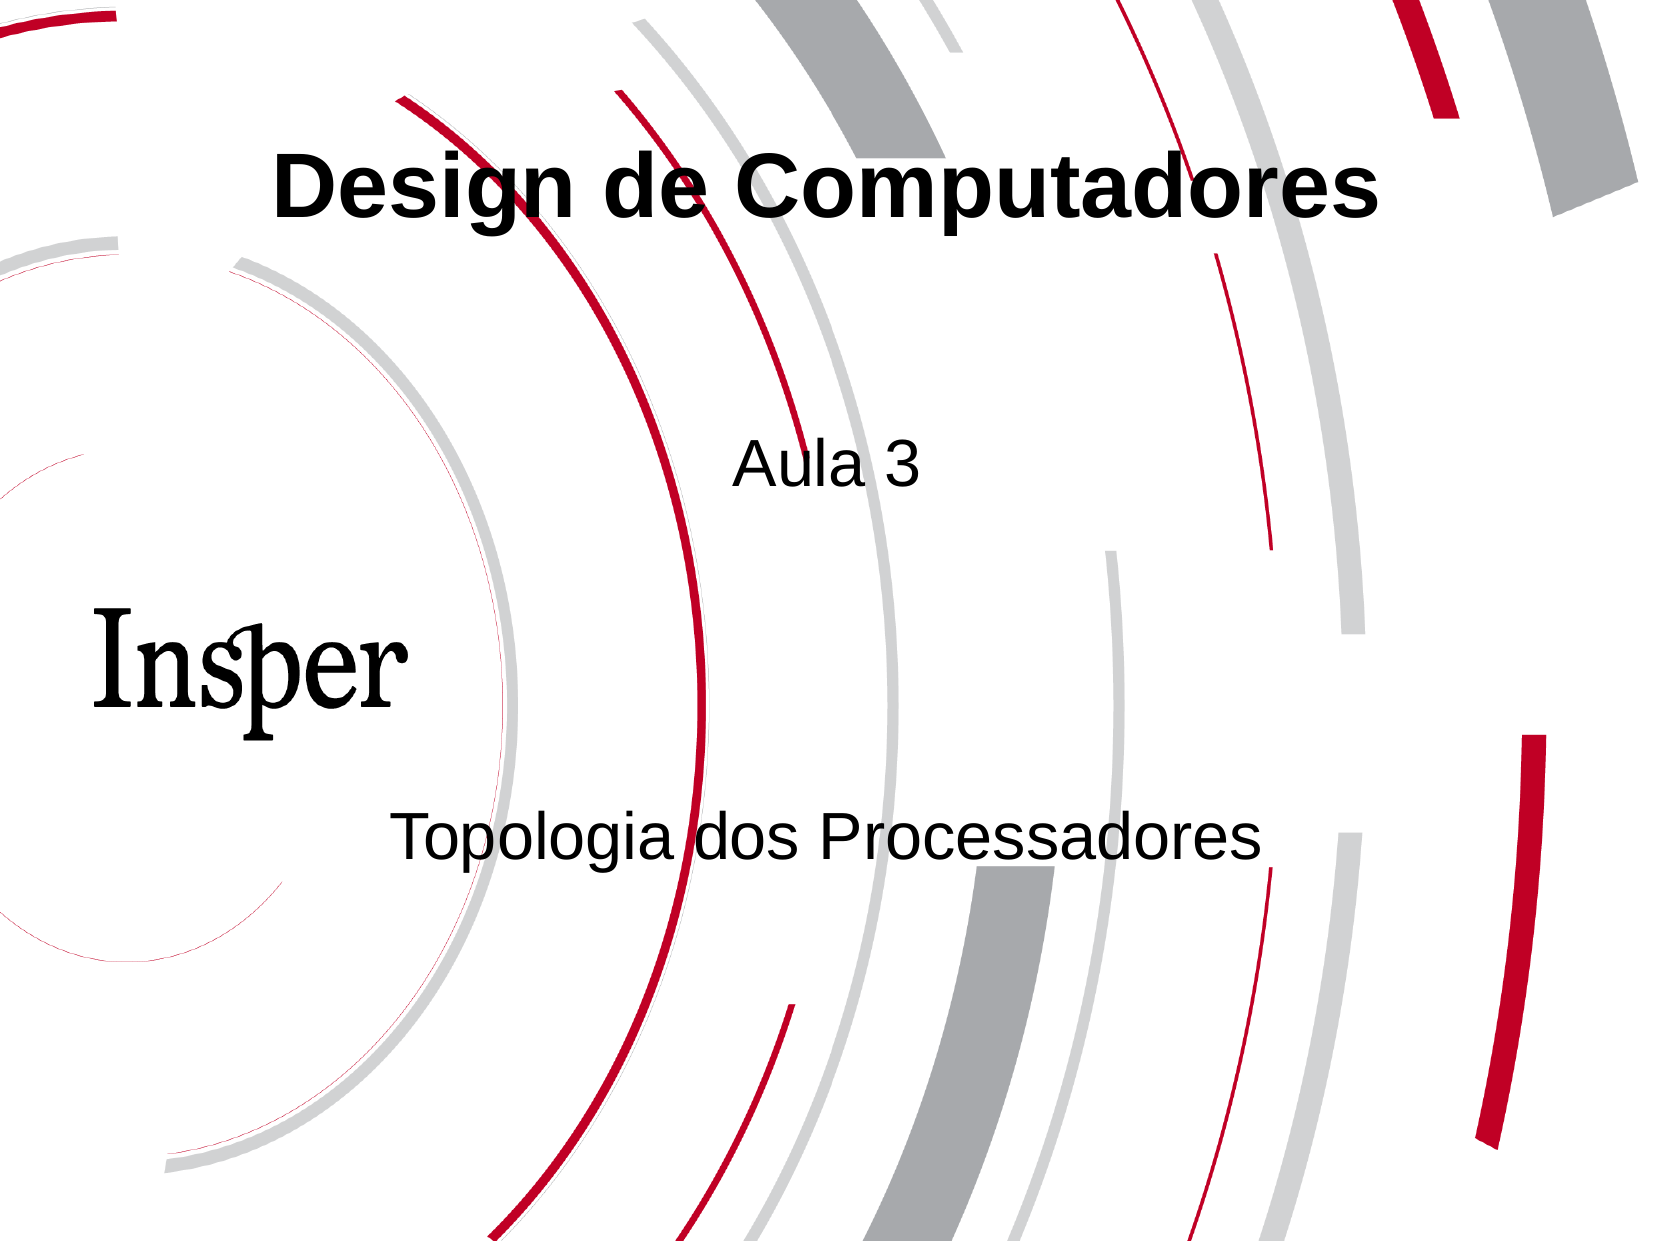

# Design de Computadores
Aula 3
Topologia dos Processadores